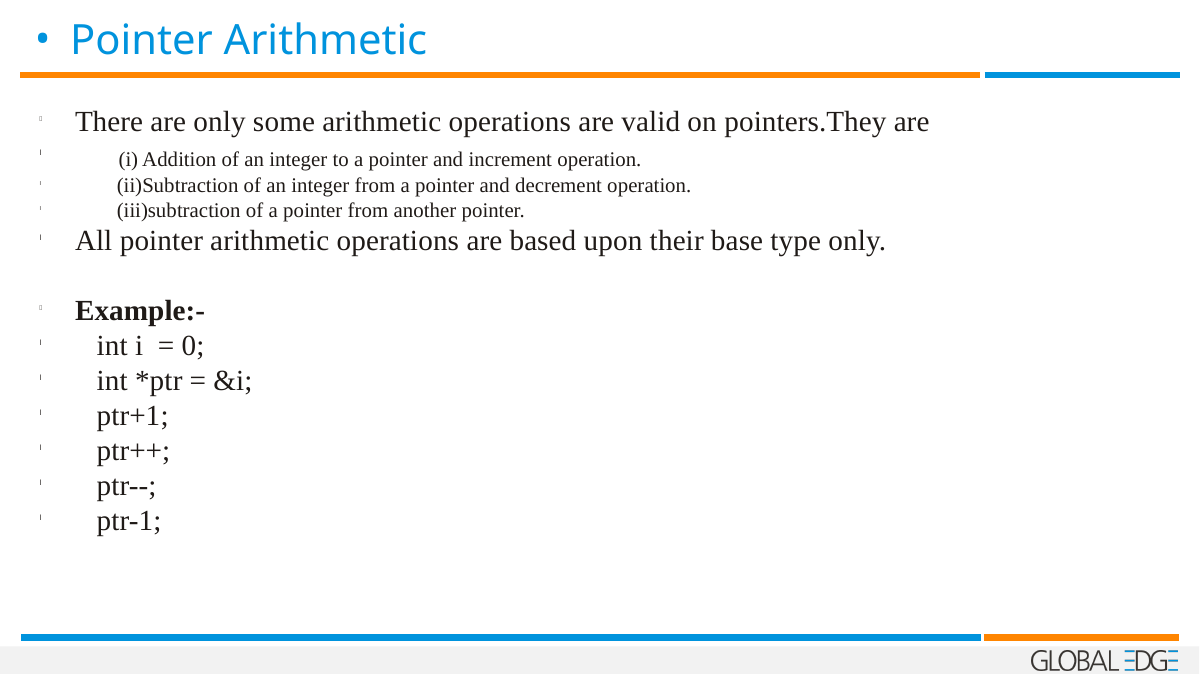

Pointer Arithmetic
There are only some arithmetic operations are valid on pointers.They are
 (i) Addition of an integer to a pointer and increment operation.
 (ii)Subtraction of an integer from a pointer and decrement operation.
 (iii)subtraction of a pointer from another pointer.
All pointer arithmetic operations are based upon their base type only.
Example:-
 int i = 0;
 int *ptr = &i;
 ptr+1;
 ptr++;
 ptr--;
 ptr-1;